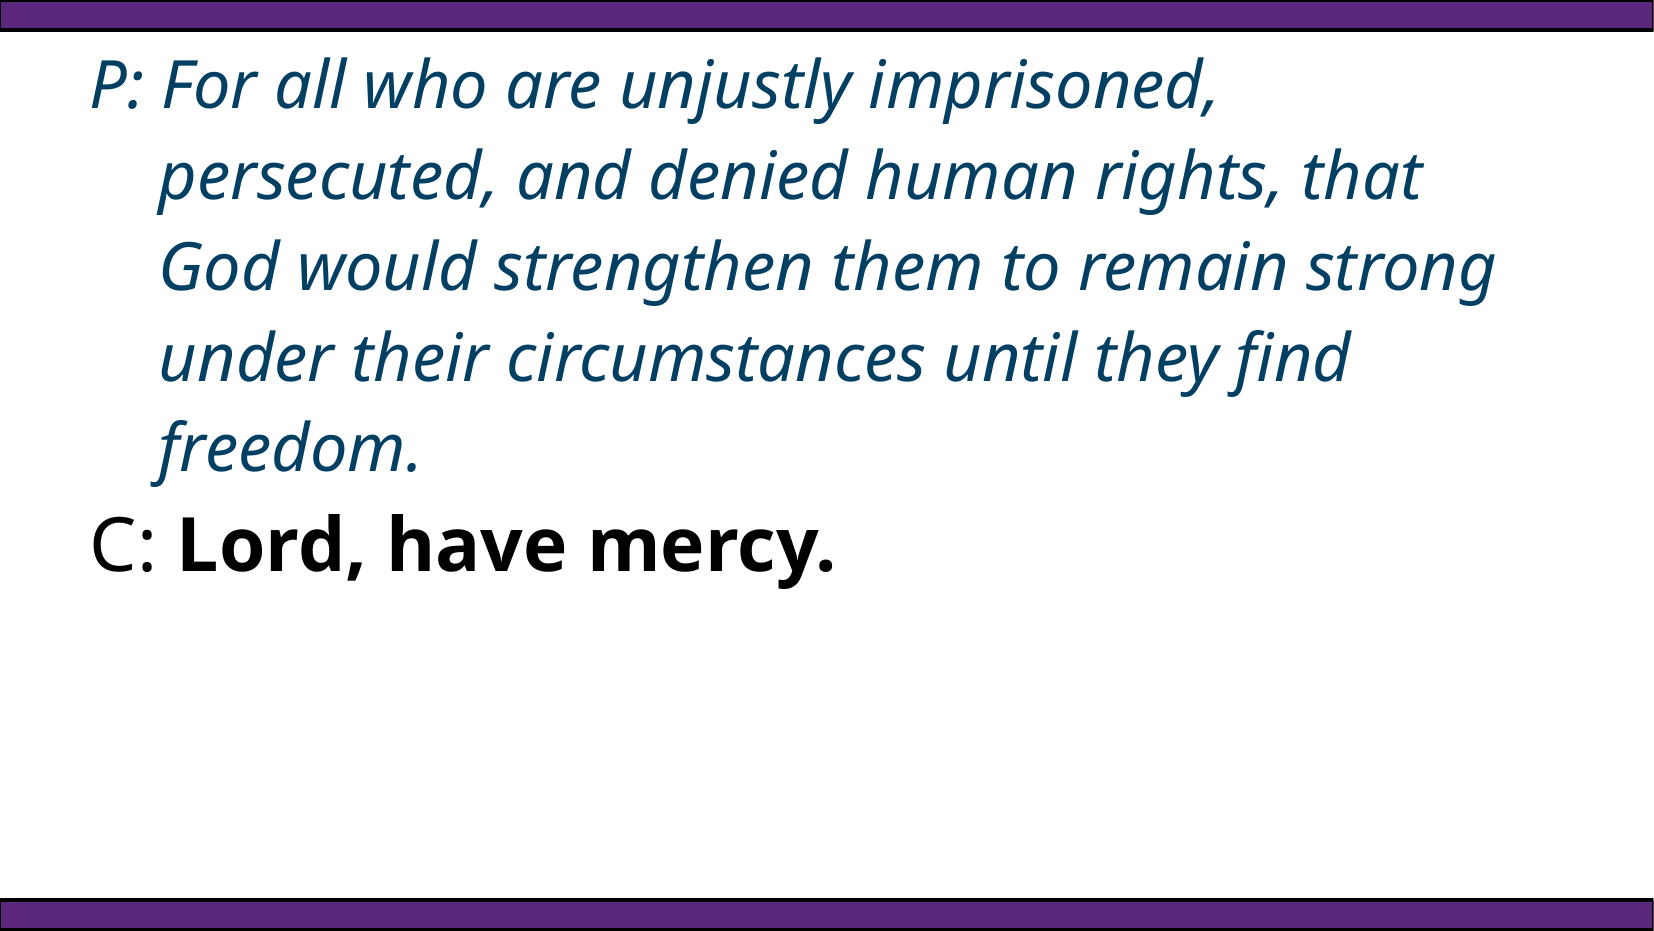

P: For all who are unjustly imprisoned,
 persecuted, and denied human rights, that
 God would strengthen them to remain strong
 under their circumstances until they find
 freedom.
C: Lord, have mercy.